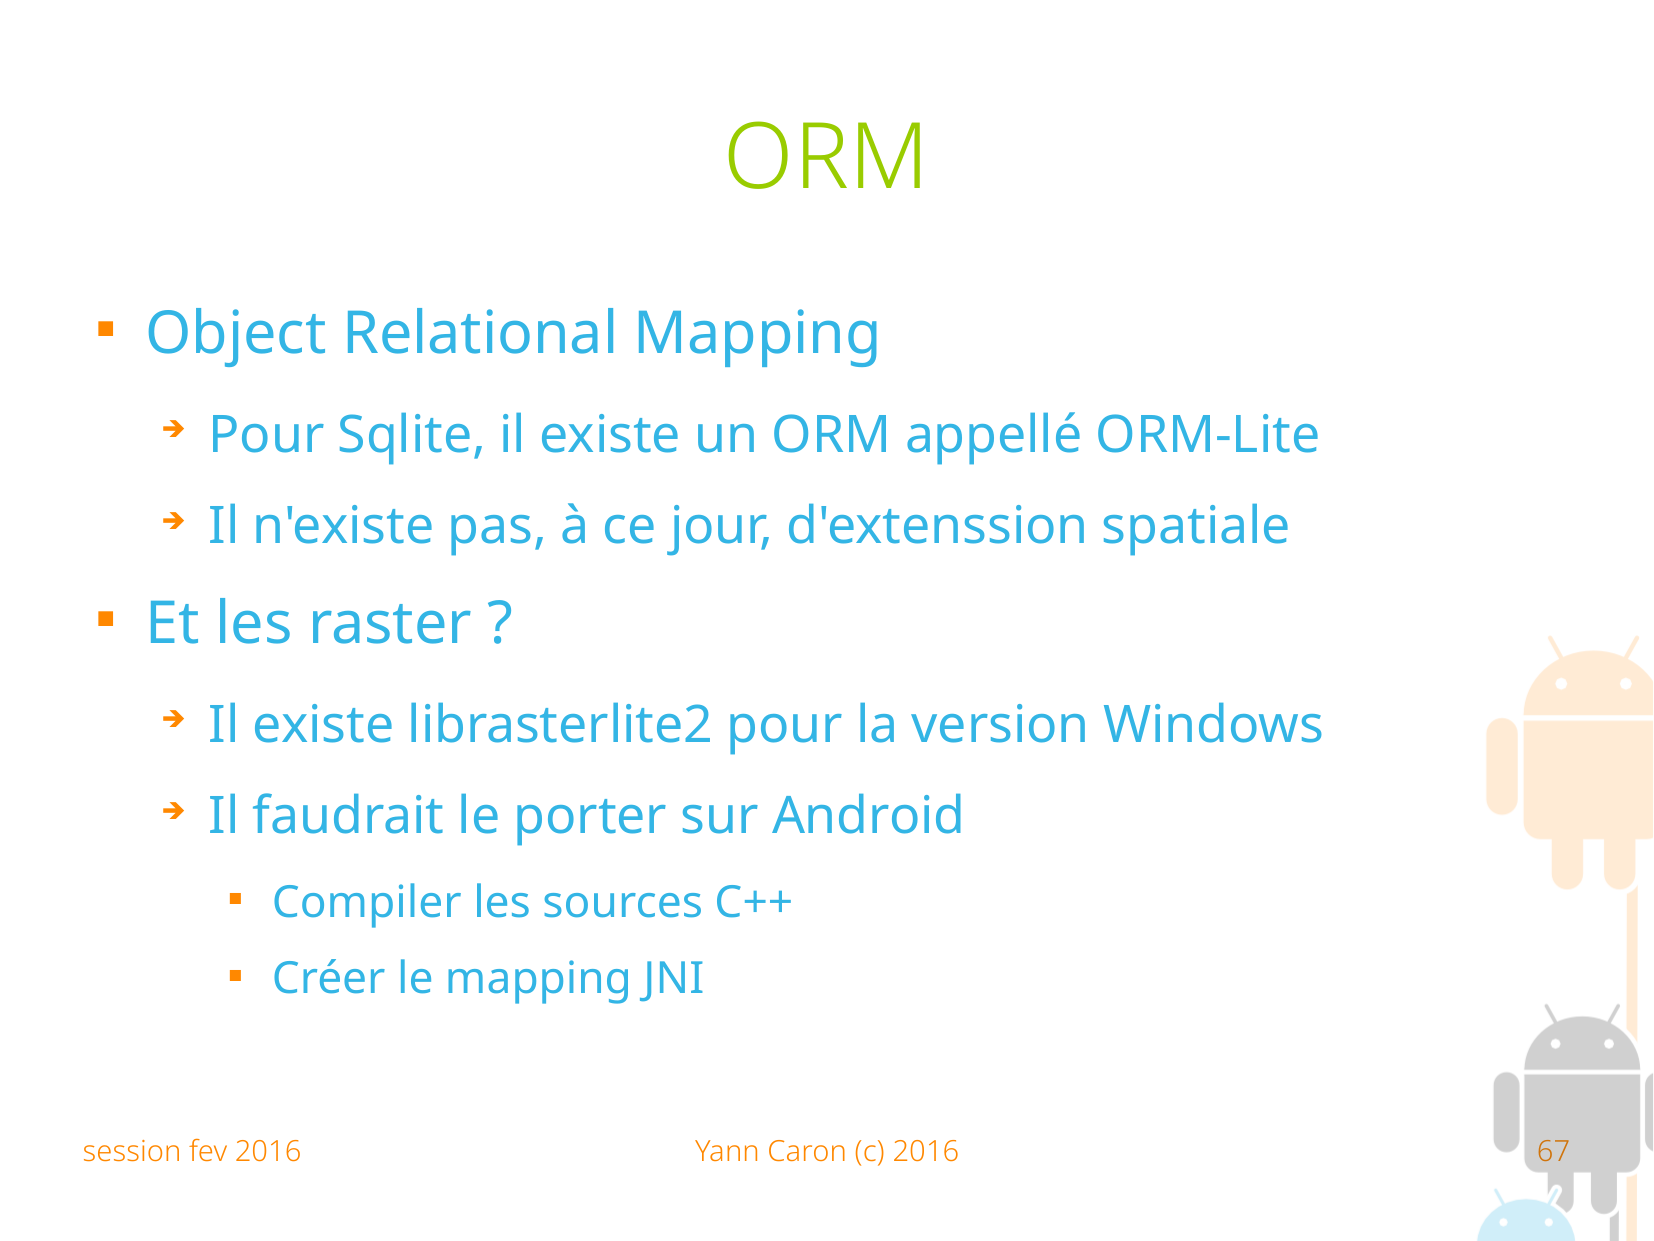

# ORM
Object Relational Mapping
Pour Sqlite, il existe un ORM appellé ORM-Lite
Il n'existe pas, à ce jour, d'extenssion spatiale
Et les raster ?
Il existe librasterlite2 pour la version Windows
Il faudrait le porter sur Android
Compiler les sources C++
Créer le mapping JNI
session fev 2016
Yann Caron (c) 2016
67